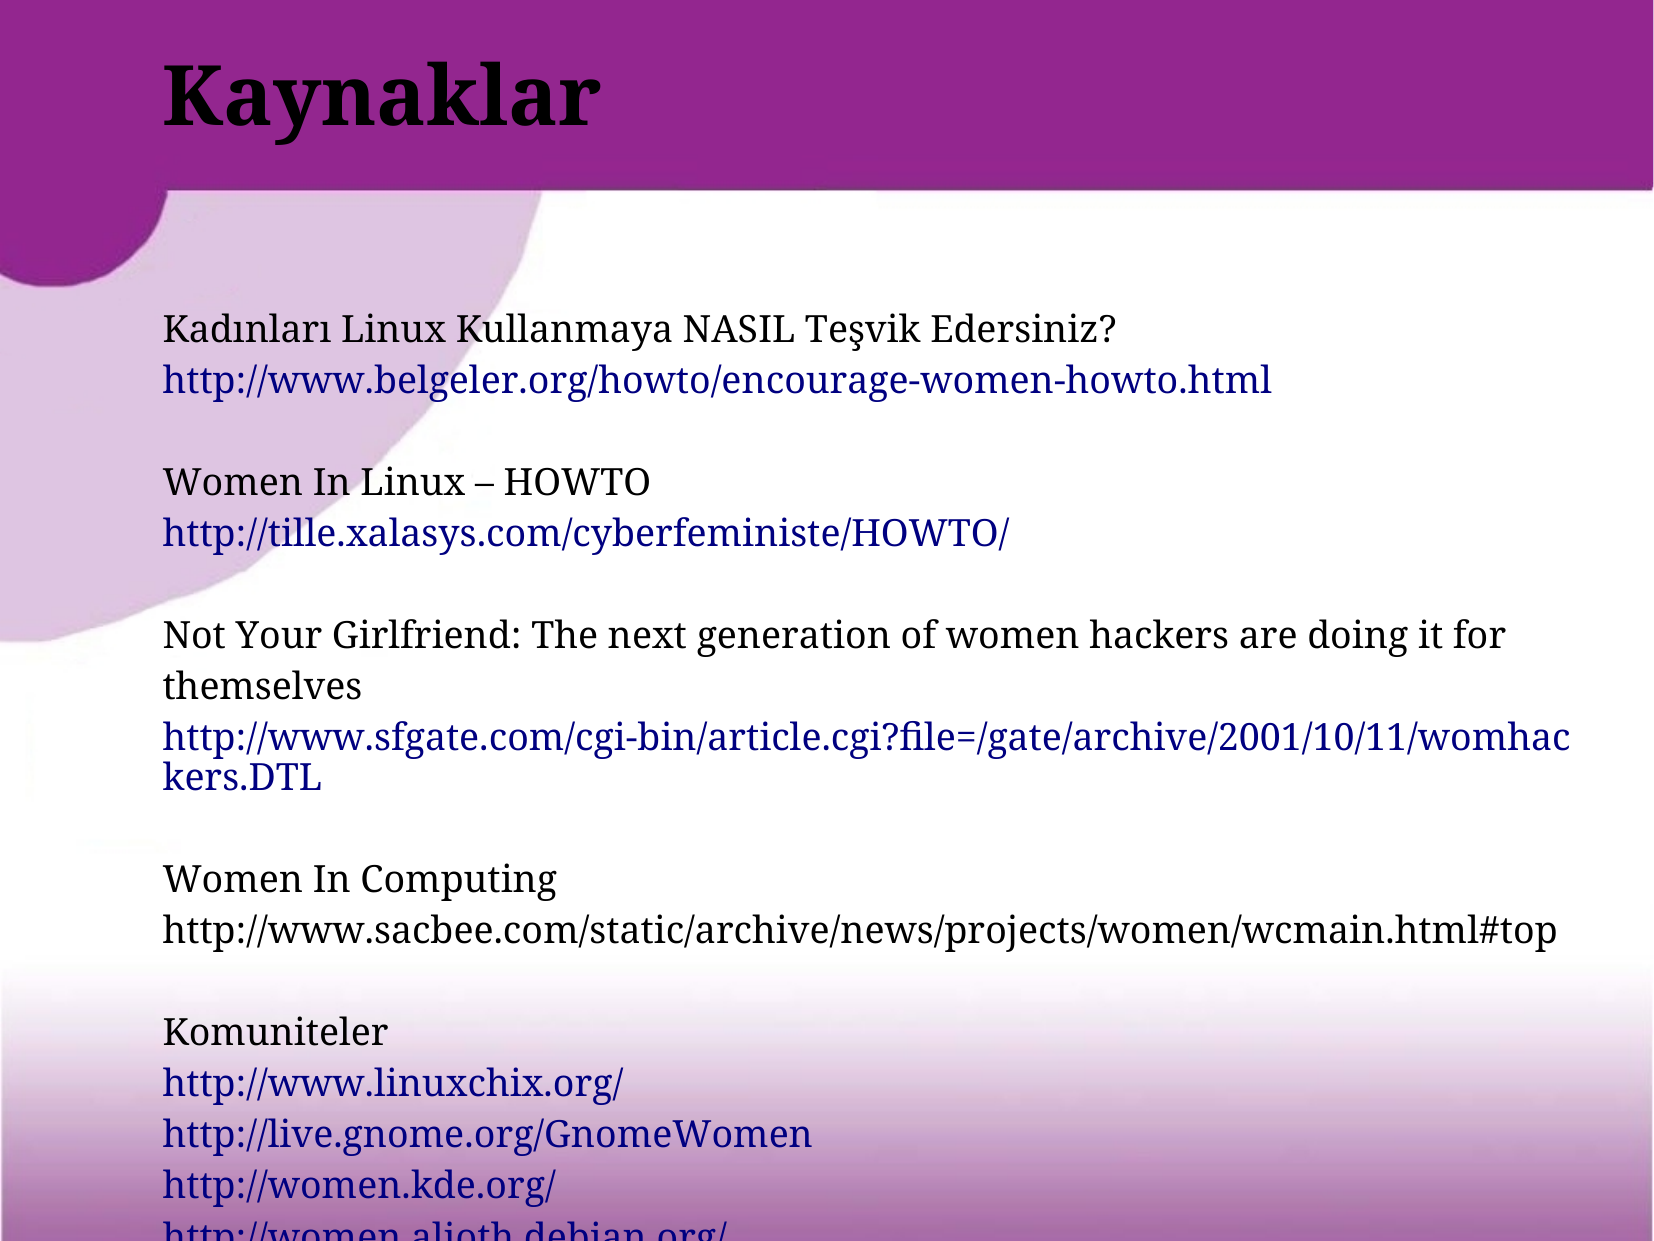

Kaynaklar
Kadınları Linux Kullanmaya NASIL Teşvik Edersiniz?
http://www.belgeler.org/howto/encourage-women-howto.html
Women In Linux – HOWTO
http://tille.xalasys.com/cyberfeministe/HOWTO/
Not Your Girlfriend: The next generation of women hackers are doing it for themselves
http://www.sfgate.com/cgi-bin/article.cgi?file=/gate/archive/2001/10/11/womhackers.DTL
Women In Computing
http://www.sacbee.com/static/archive/news/projects/women/wcmain.html#top
Komuniteler
http://www.linuxchix.org/
http://live.gnome.org/GnomeWomen
http://women.kde.org/
http://women.alioth.debian.org/
! Bu Seminerin Notları - http://seminer.linux.org.tr